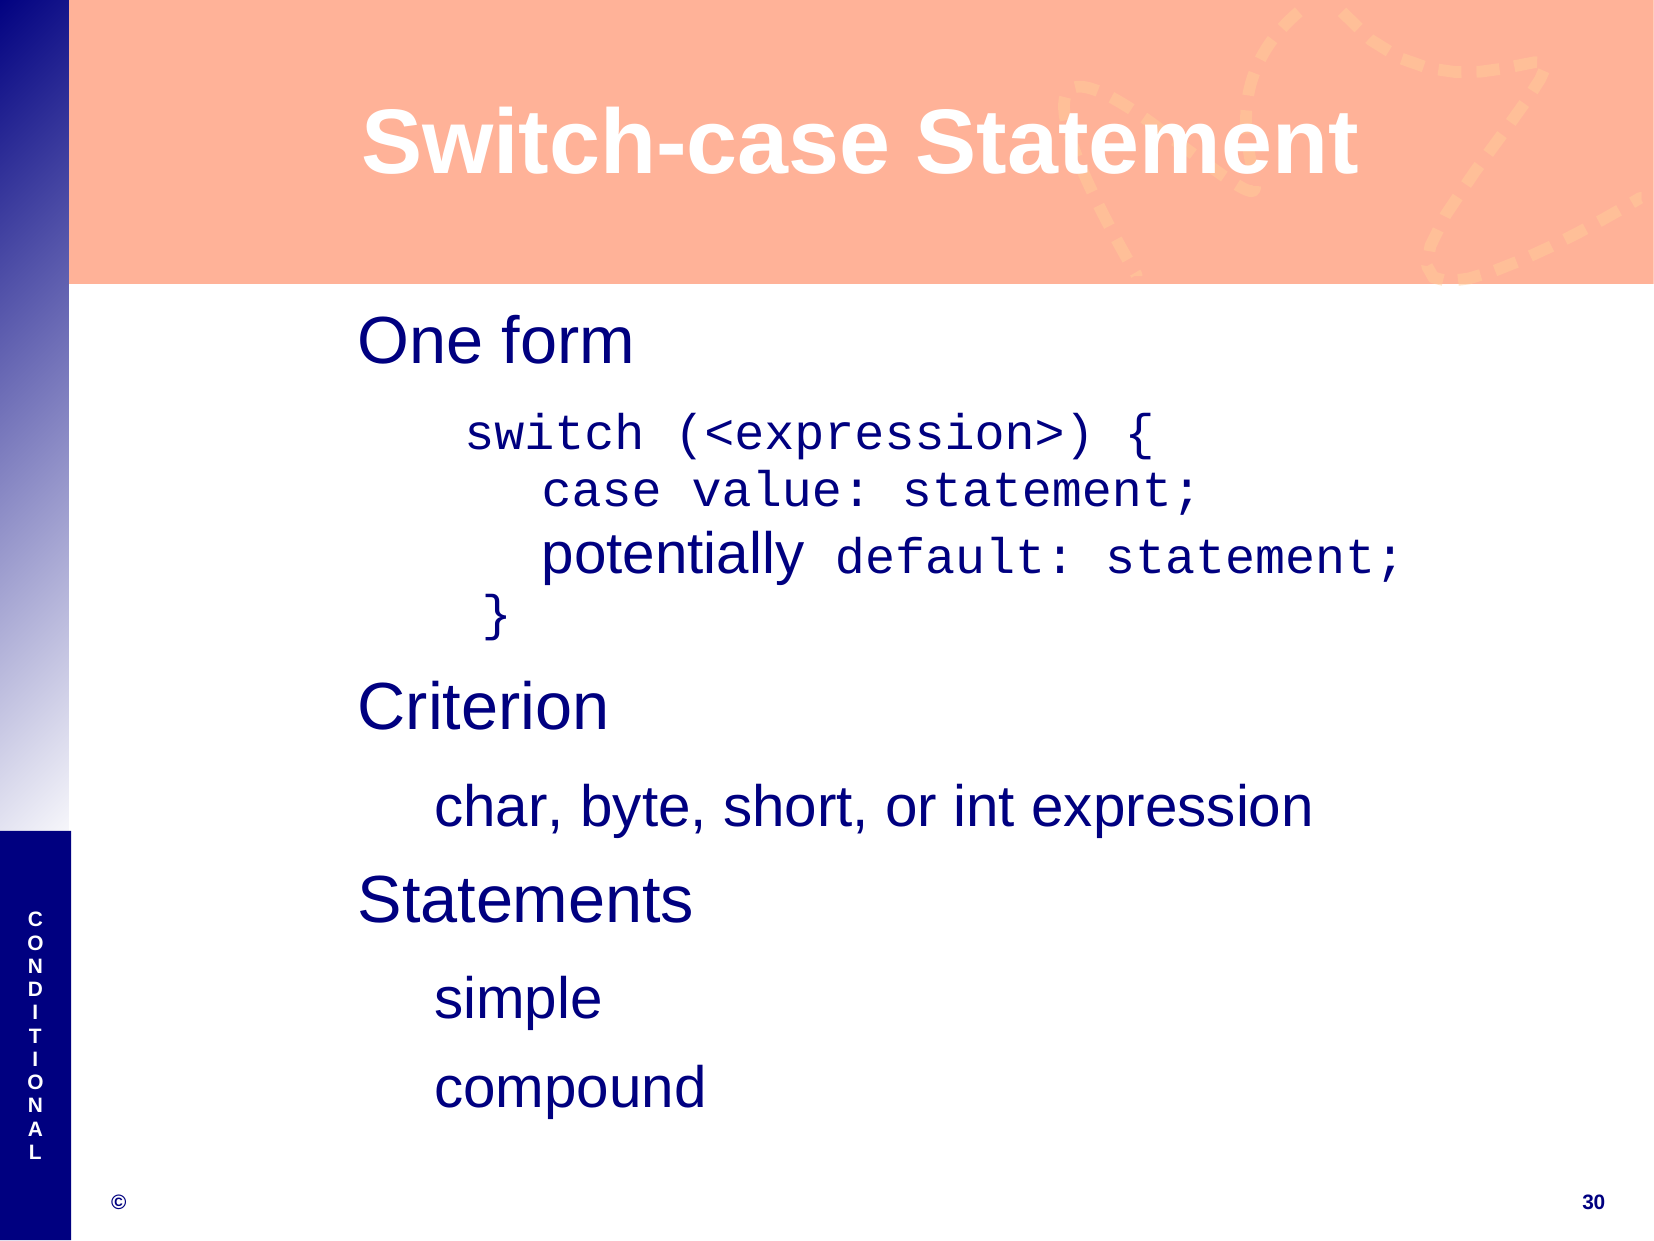

# Switch-case Statement
One form
 switch (<expression>) {
 case value: statement;
 potentially default: statement;
}
Criterion
char, byte, short, or int expression
Statements
simple
compound
C
O
N
D
I
T
I
O
N
A
L